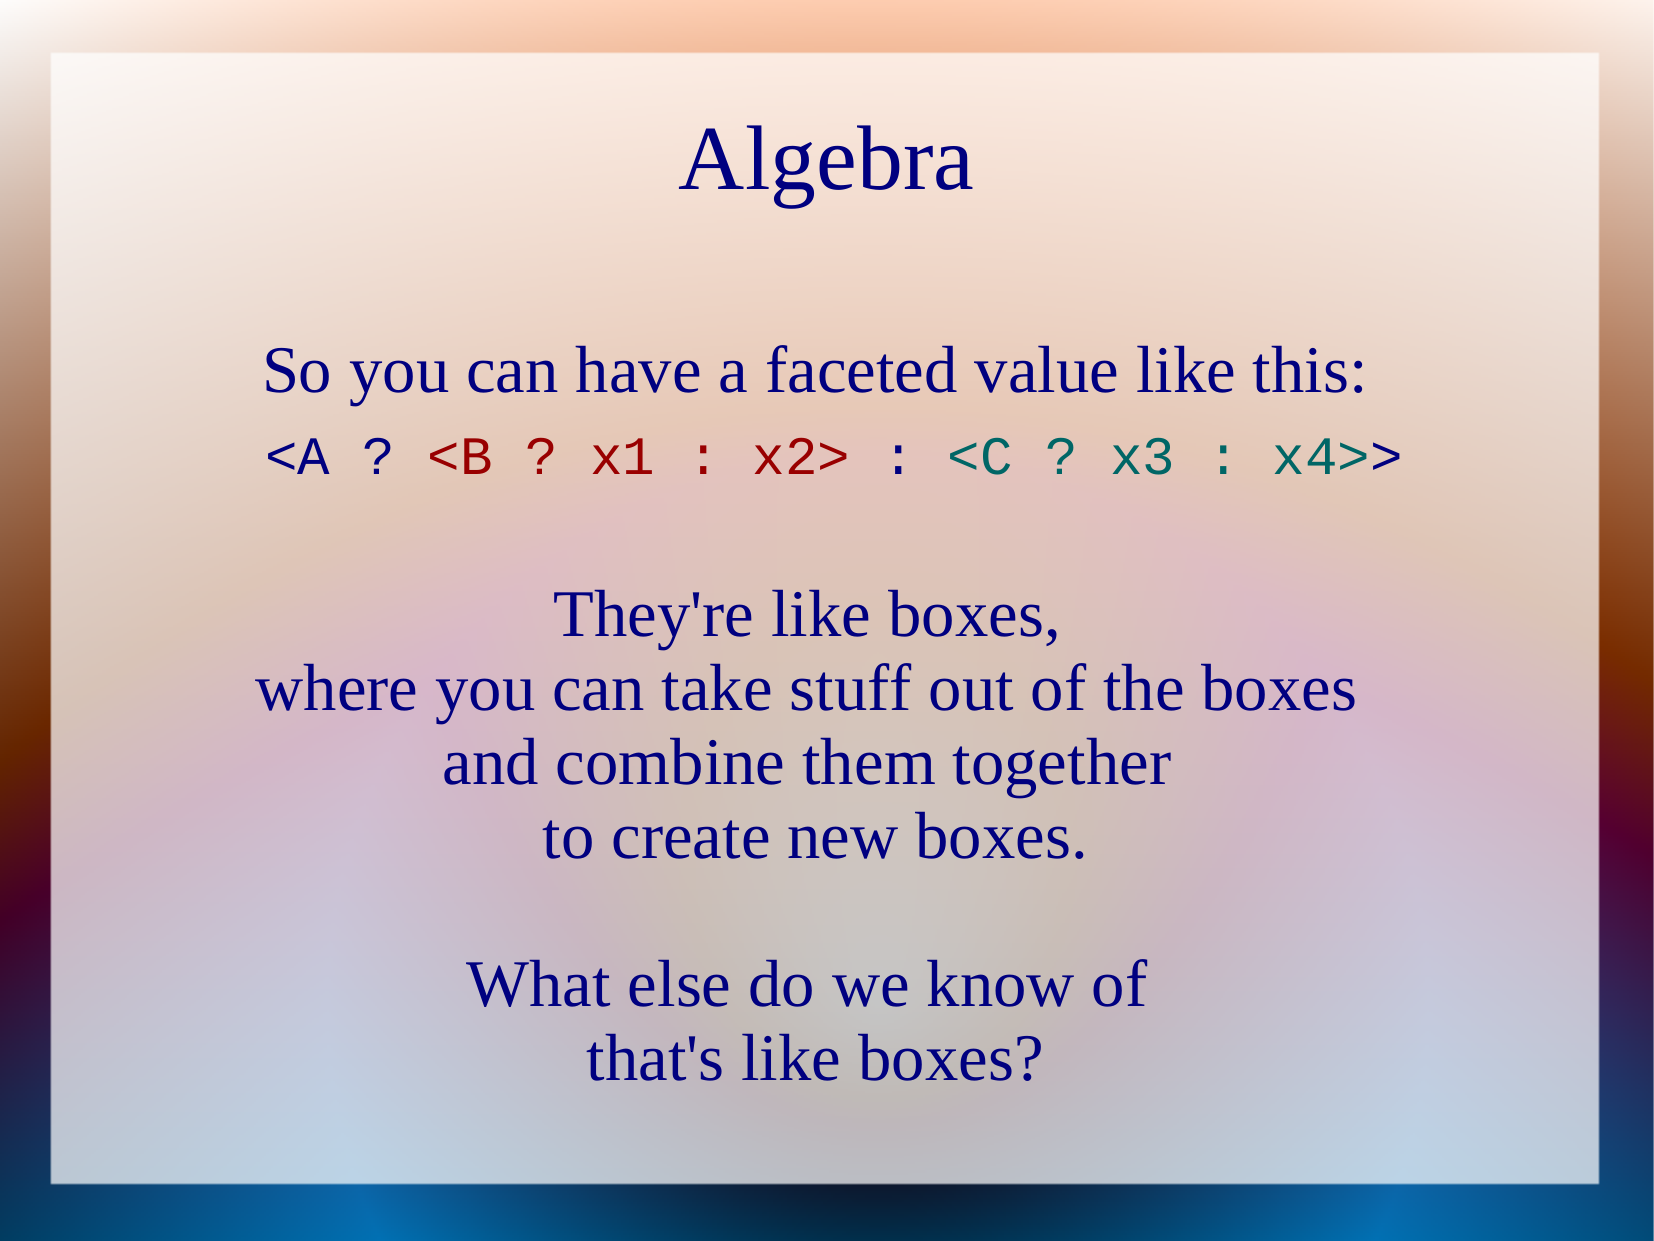

# Algebra
So you can have a faceted value like this:
<A ? <B ? x1 : x2> : <C ? x3 : x4>>
They're like boxes,
where you can take stuff out of the boxes
and combine them together
to create new boxes.
What else do we know of
that's like boxes?